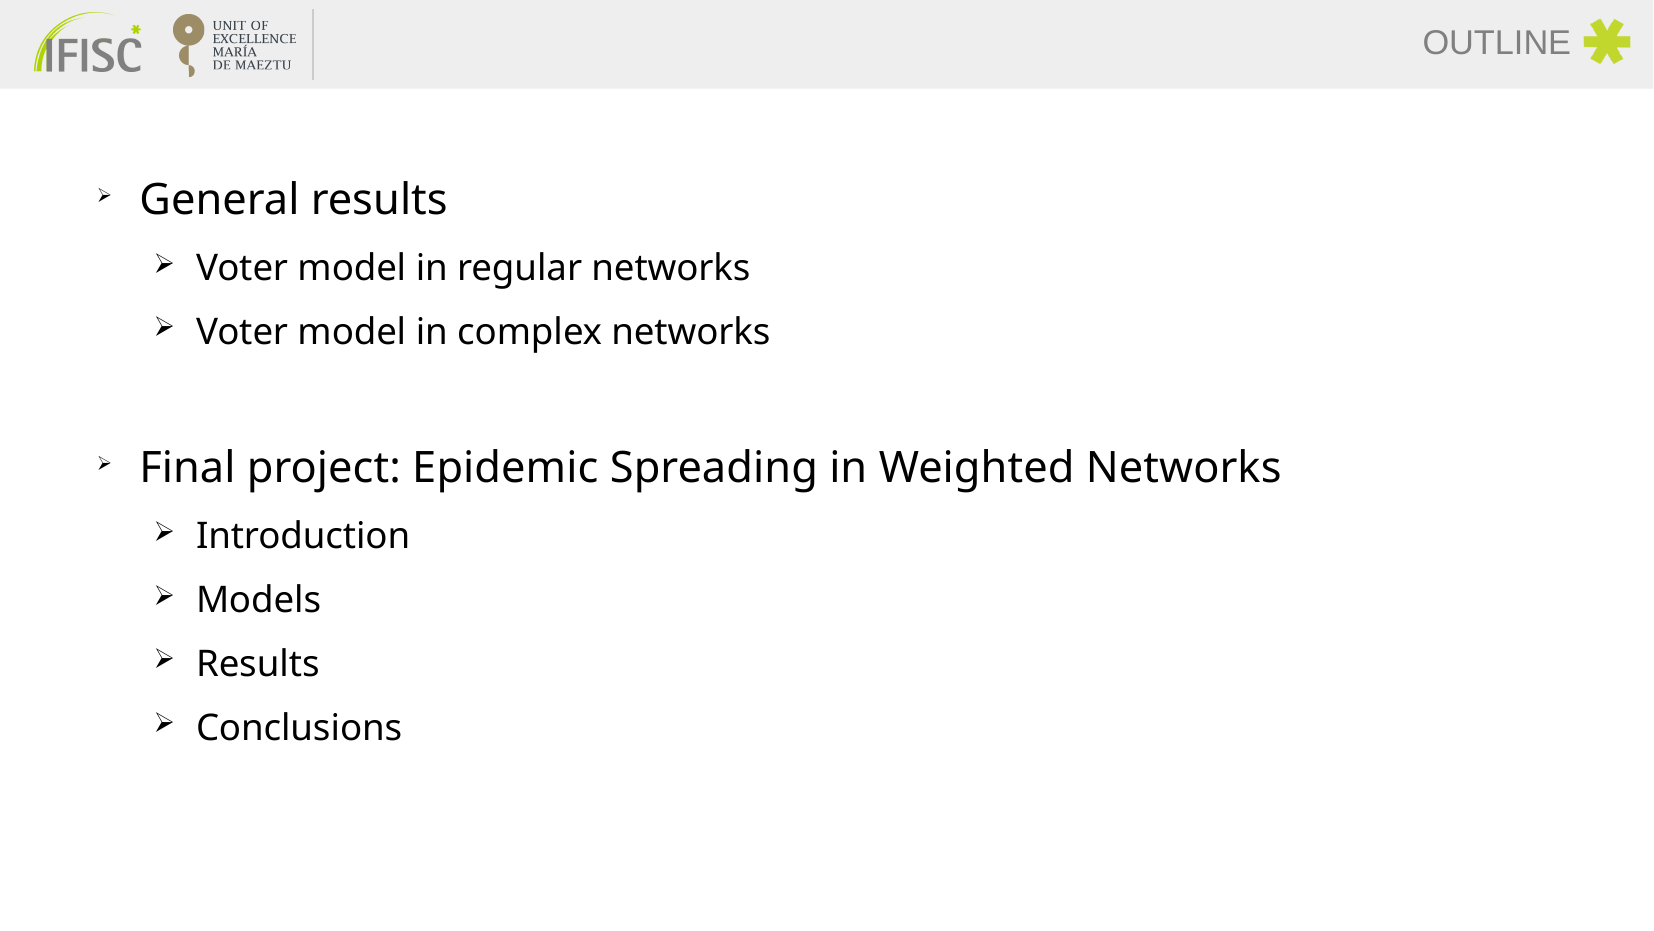

# OUTLINE
General results
Voter model in regular networks
Voter model in complex networks
Final project: Epidemic Spreading in Weighted Networks
Introduction
Models
Results
Conclusions